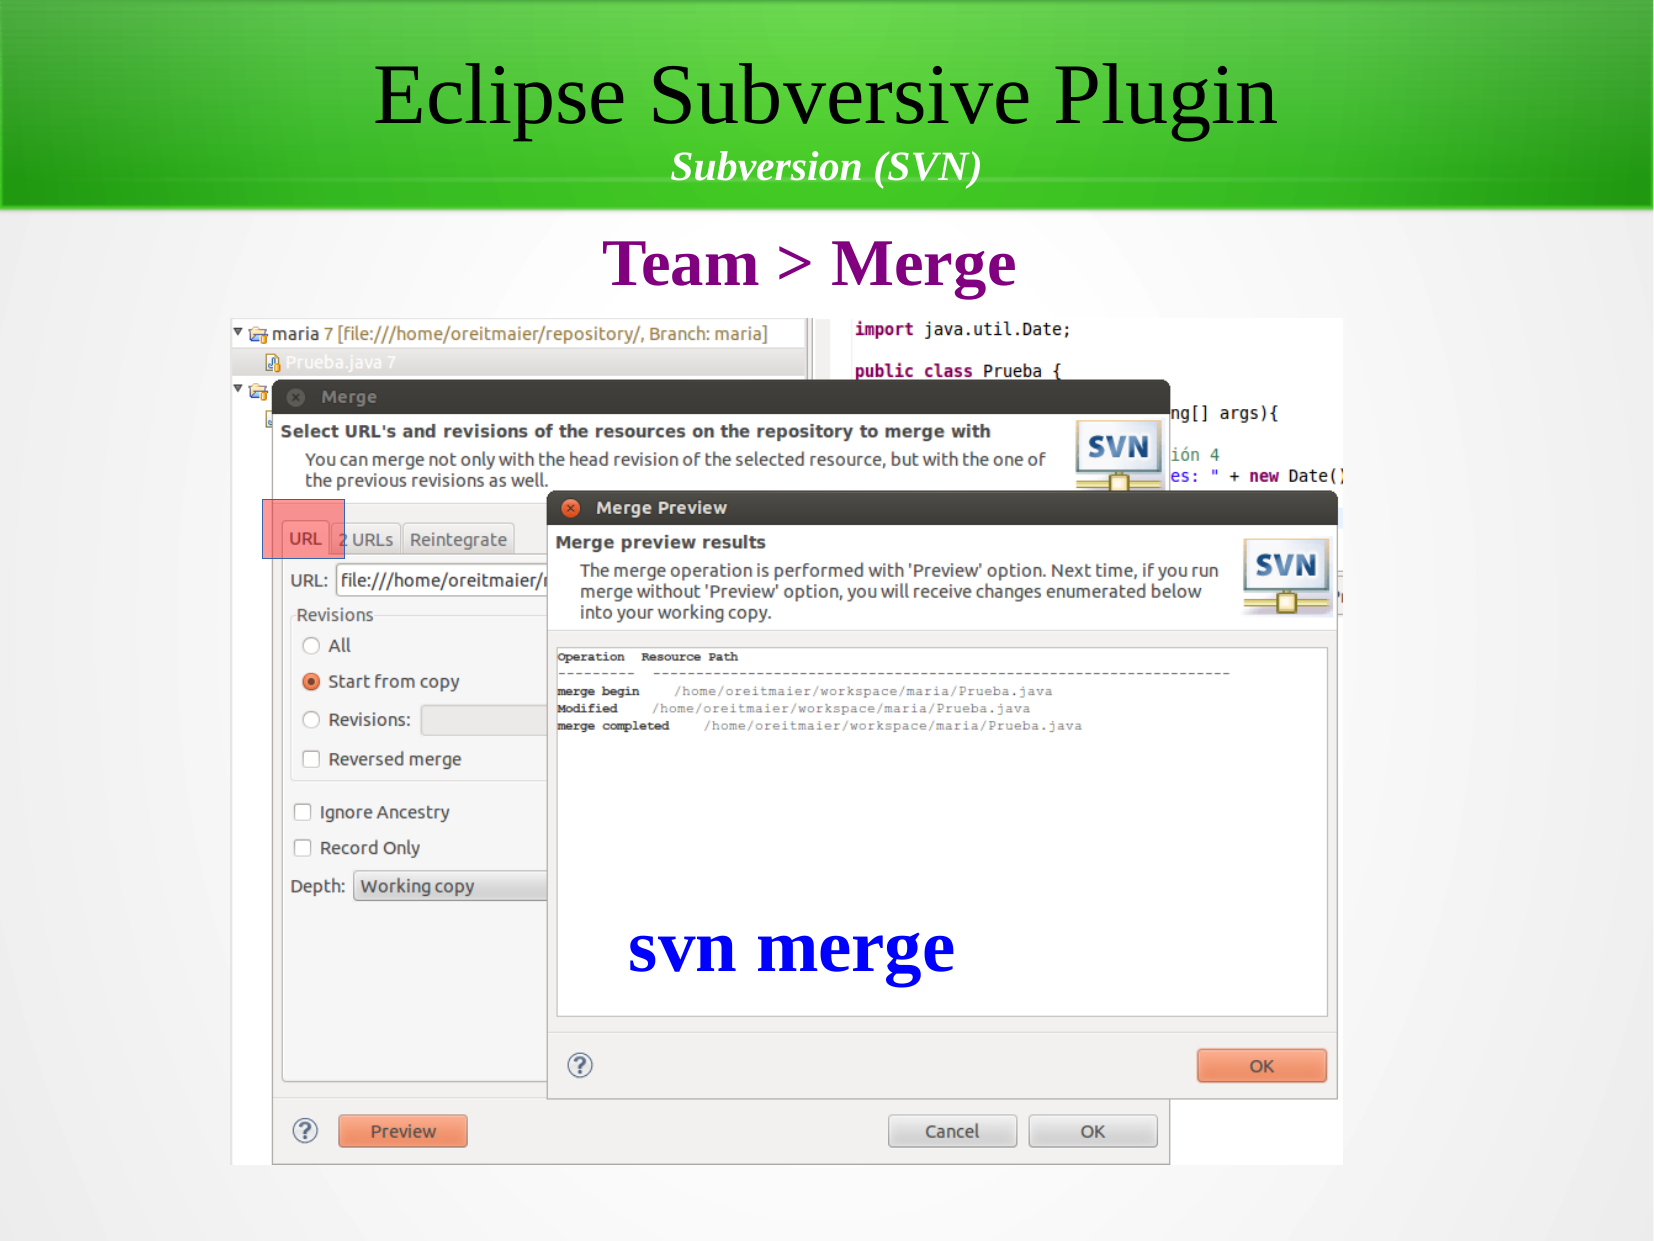

# Eclipse Subversive Plugin Subversion (SVN)
Team > Merge
svn merge